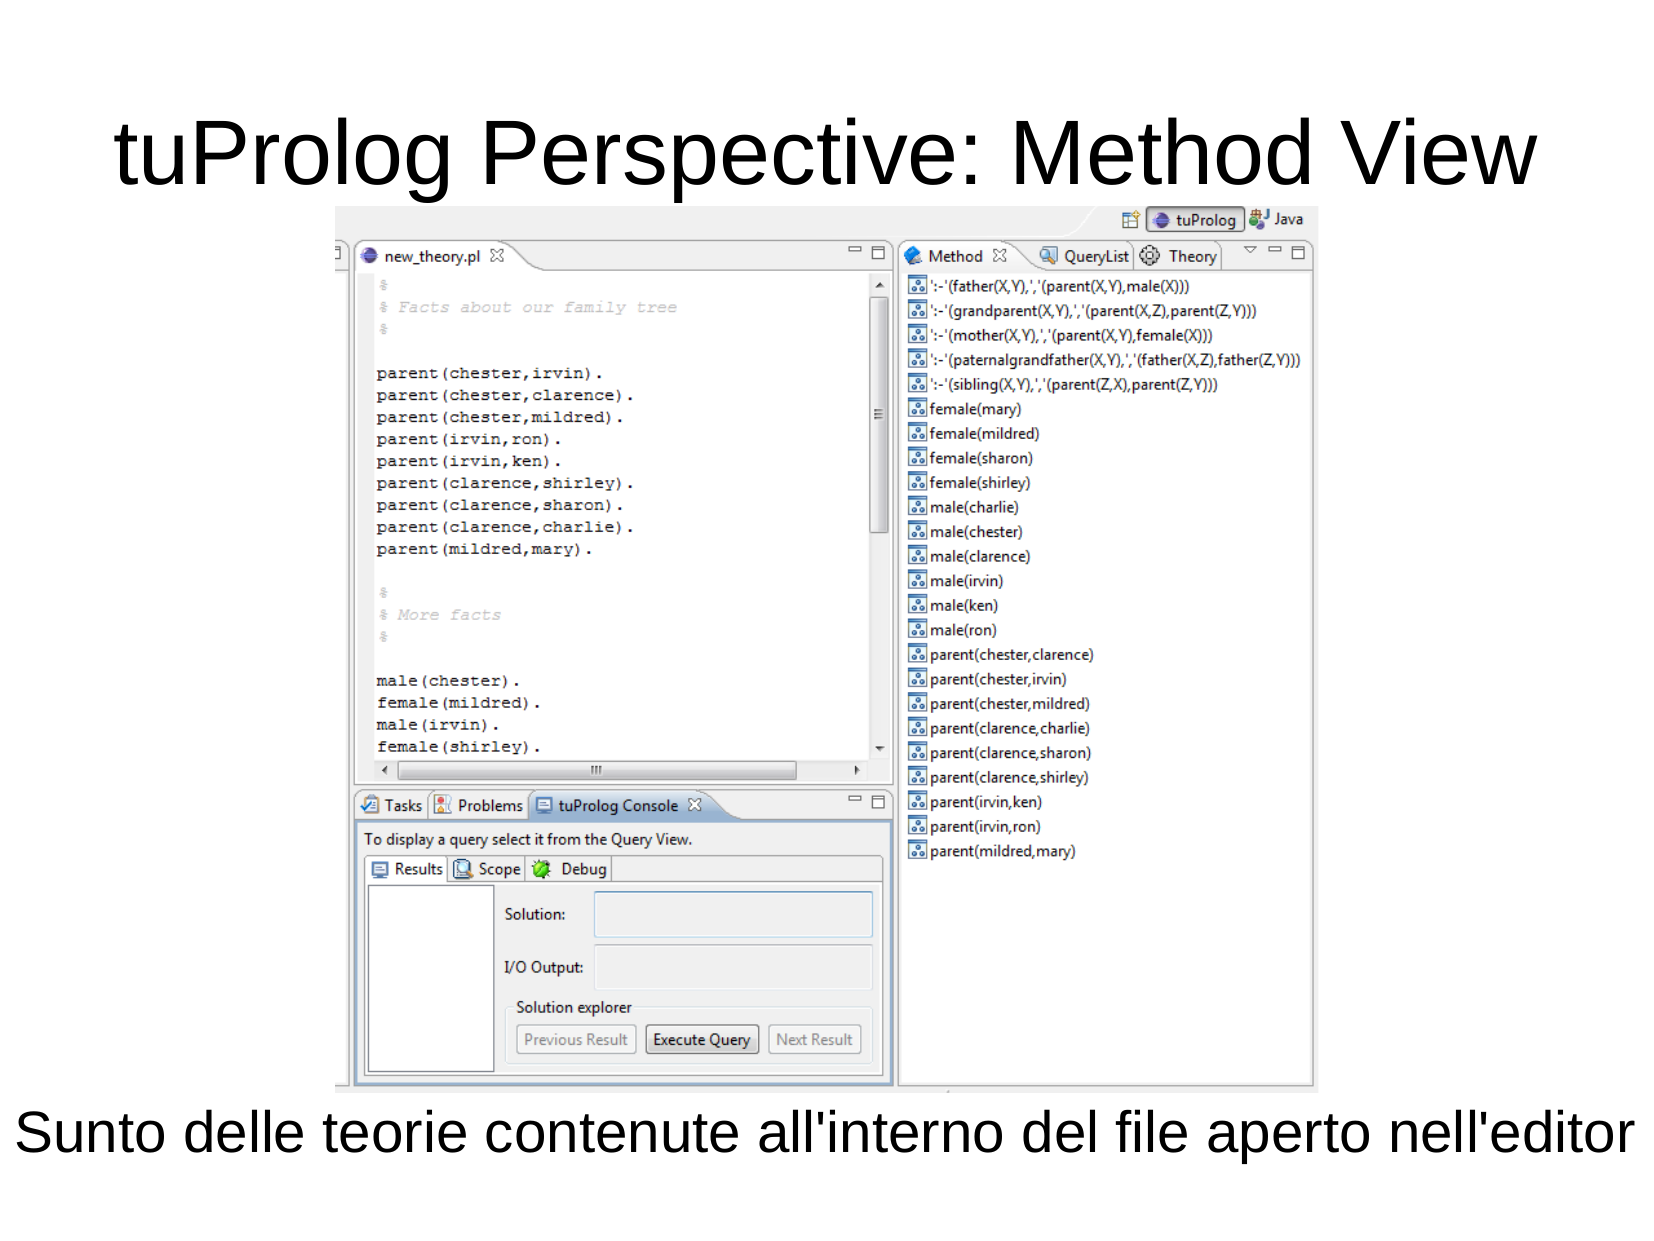

# tuProlog Perspective: Method View
Sunto delle teorie contenute all'interno del file aperto nell'editor